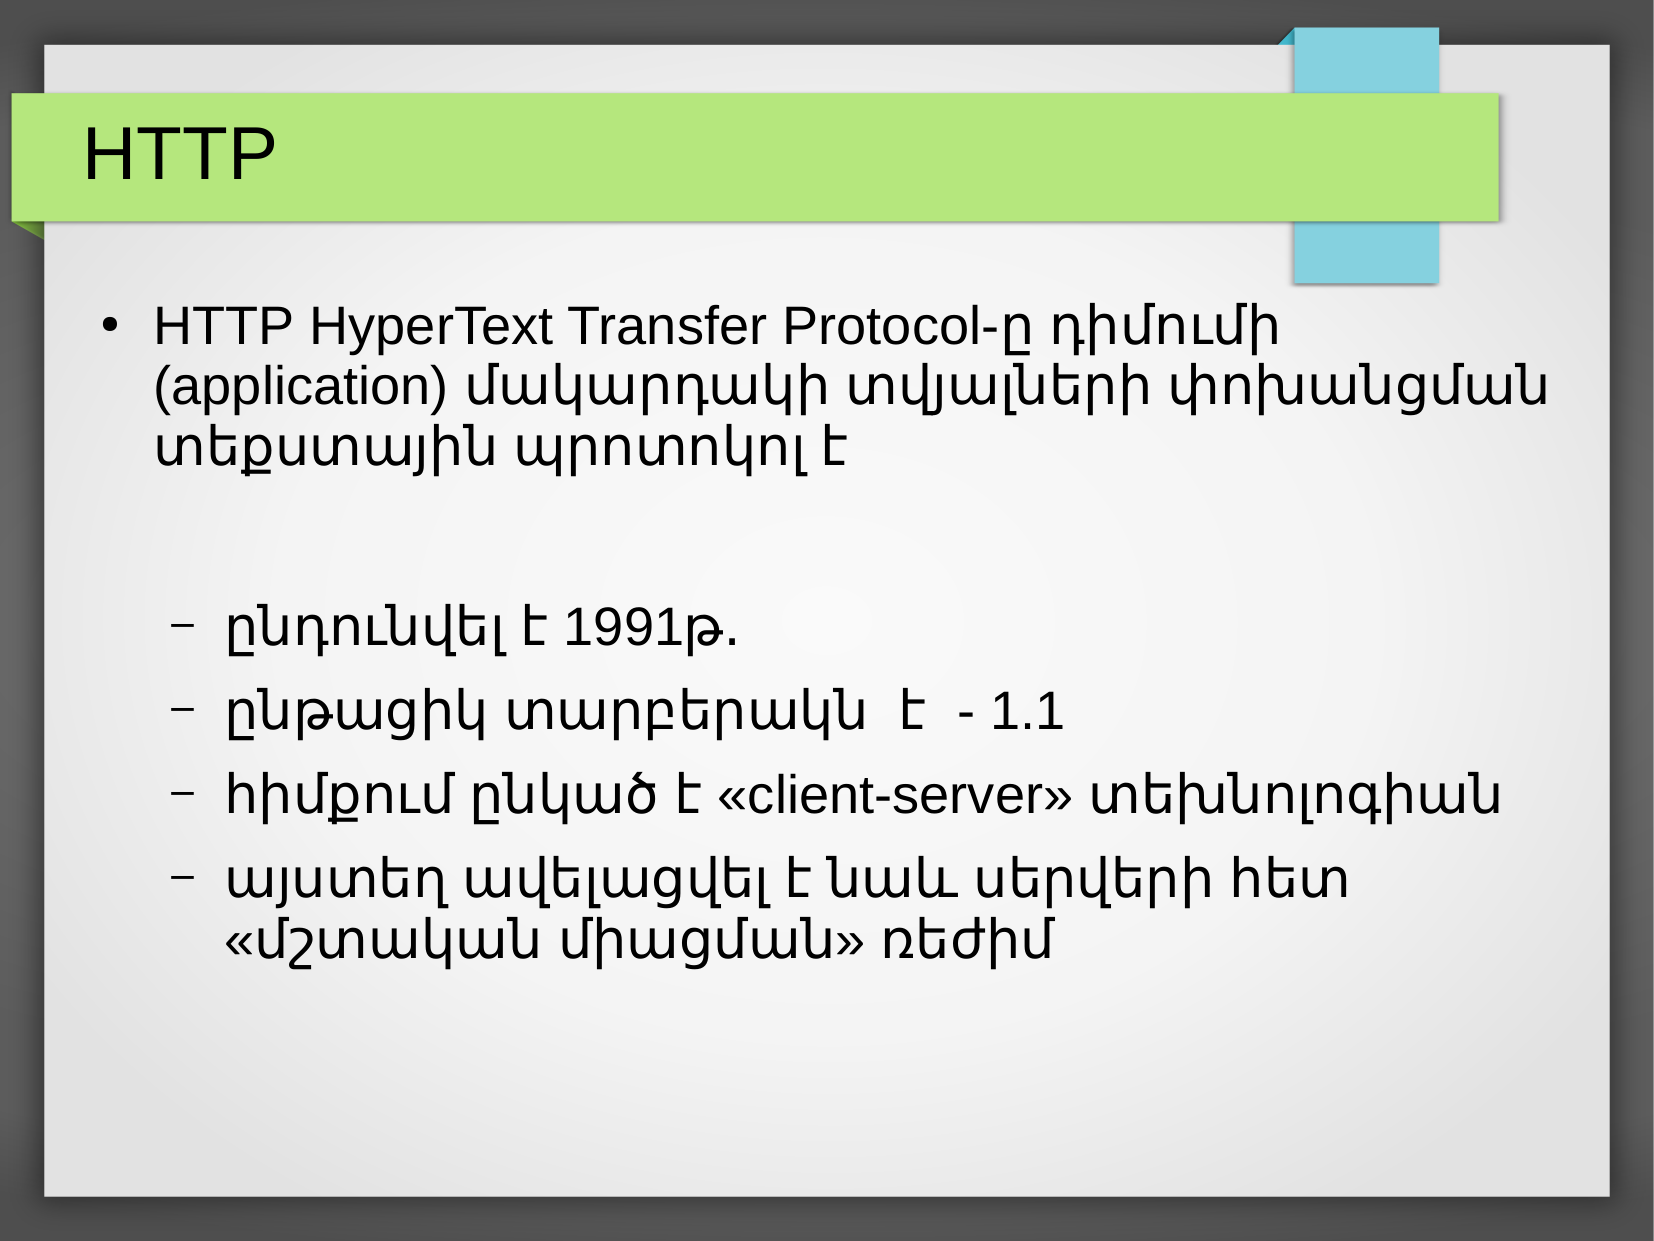

# HTTP
HTTP HyperText Transfer Protocol-ը դիմումի (application) մակարդակի տվյալների փոխանցման տեքստային պրոտոկոլ է
ընդունվել է 1991թ․
ընթացիկ տարբերակն է - 1.1
հիմքում ընկած է «client-server» տեխնոլոգիան
այստեղ ավելացվել է նաև սերվերի հետ «մշտական միացման» ռեժիմ